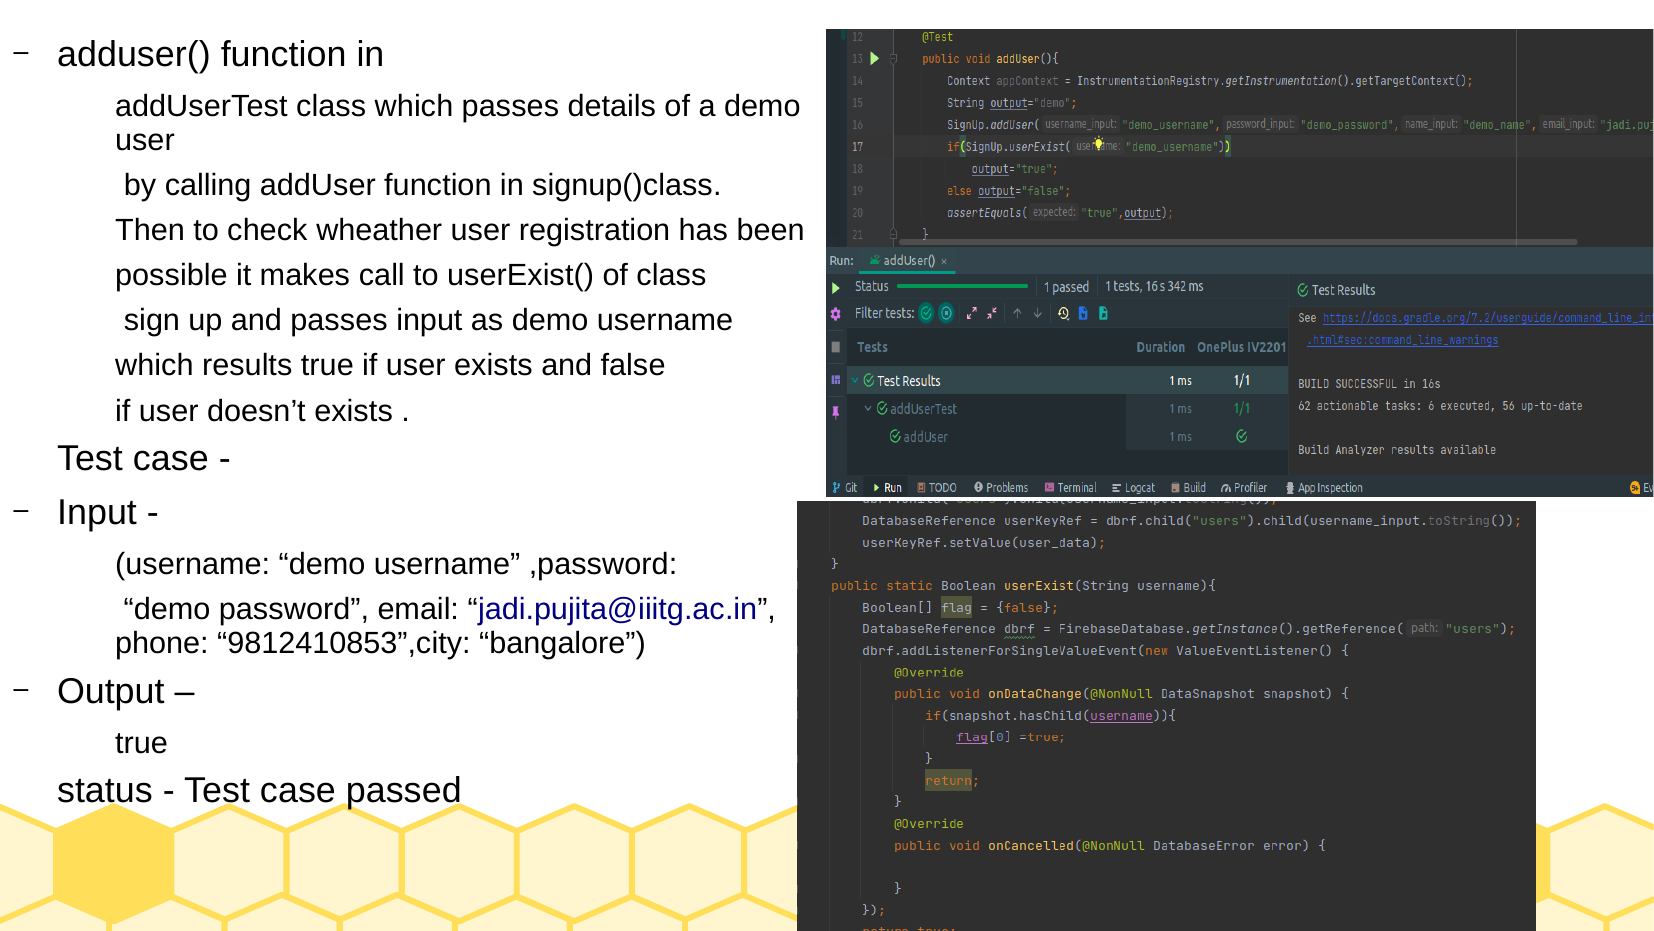

# adduser() function in
addUserTest class which passes details of a demo user
 by calling addUser function in signup()class.
Then to check wheather user registration has been
possible it makes call to userExist() of class
 sign up and passes input as demo username
which results true if user exists and false
if user doesn’t exists .
Test case -
Input -
(username: “demo username” ,password:
 “demo password”, email: “jadi.pujita@iiitg.ac.in”, phone: “9812410853”,city: “bangalore”)
Output –
true
status - Test case passed